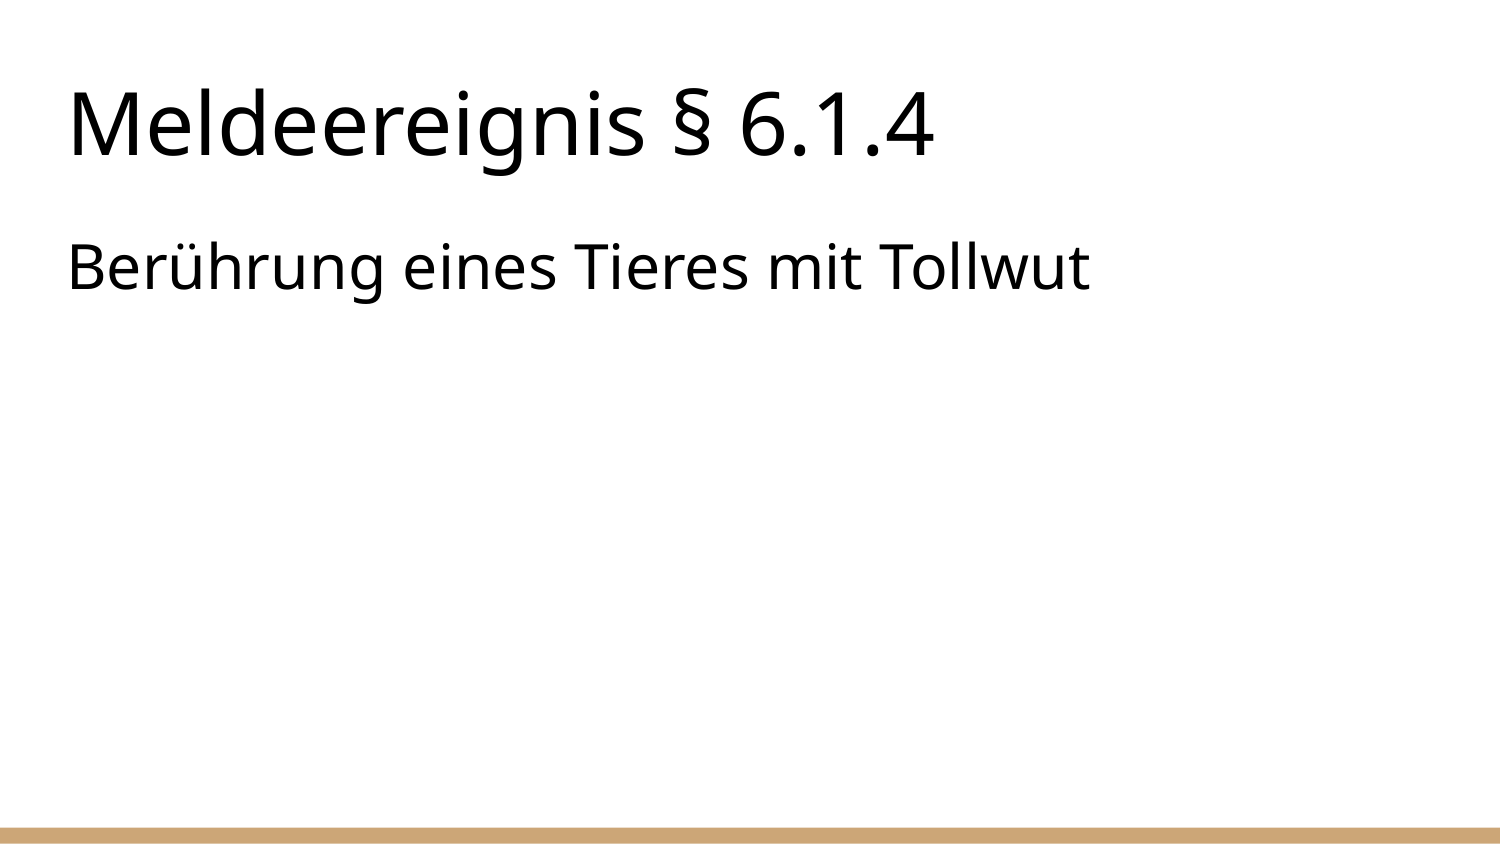

# Meldeereignis § 6.1.4
Berührung eines Tieres mit Tollwut